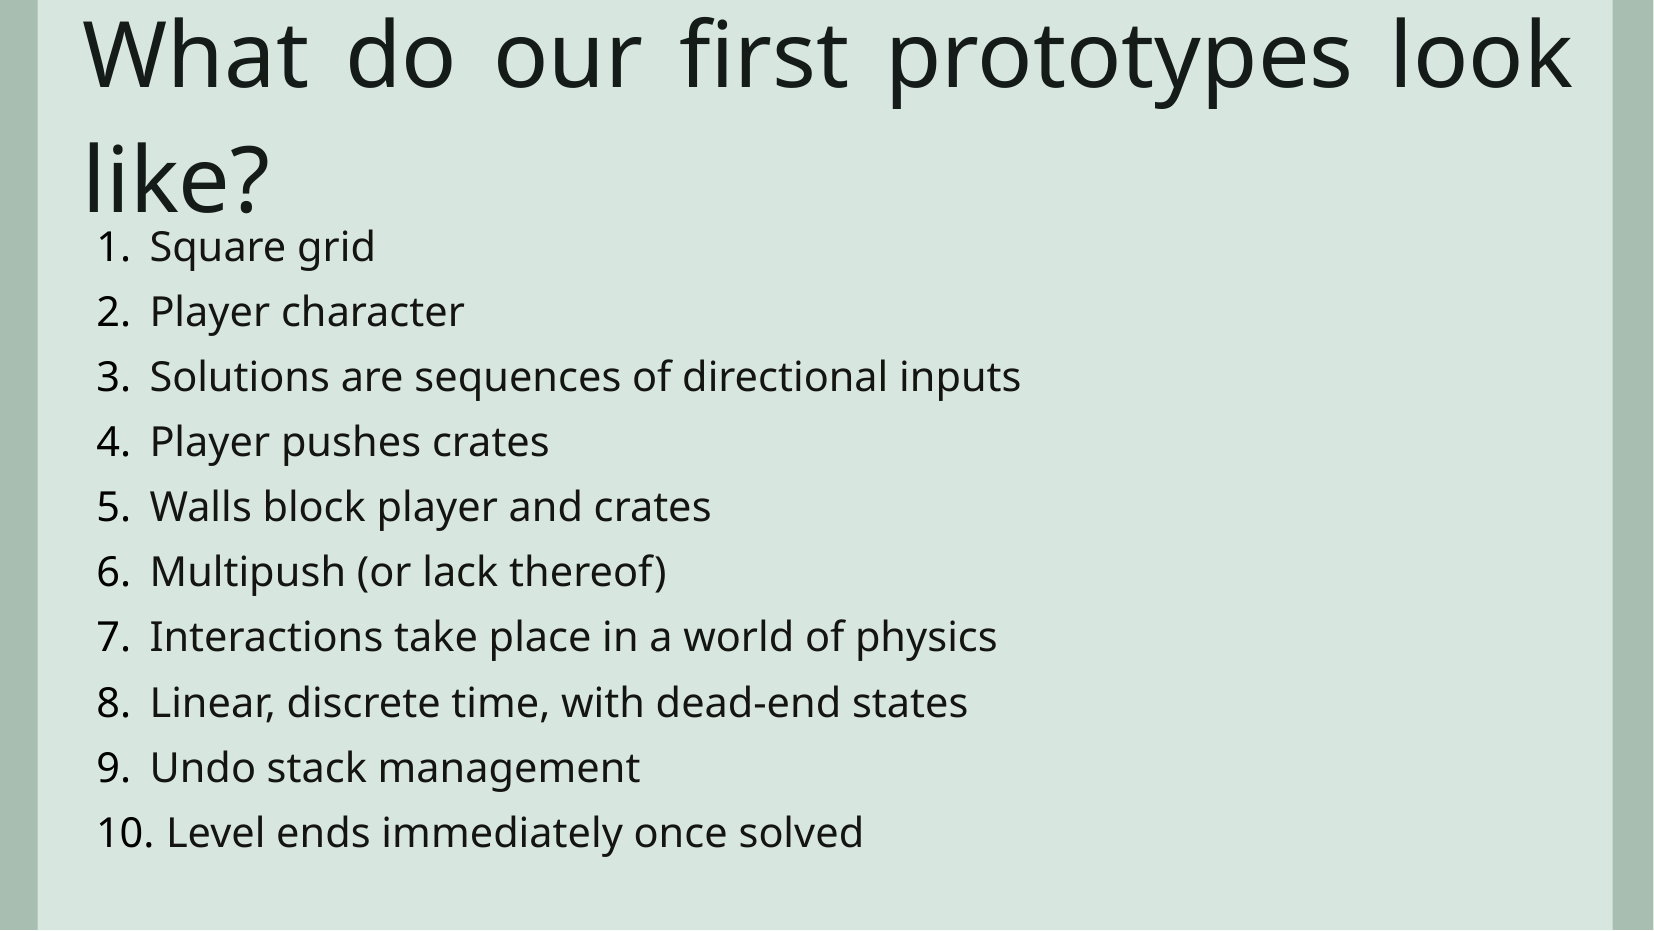

# What do our first prototypes look like?
Square grid
Player character
Solutions are sequences of directional inputs
Player pushes crates
Walls block player and crates
Multipush (or lack thereof)
Interactions take place in a world of physics
Linear, discrete time, with dead-end states
Undo stack management
 Level ends immediately once solved